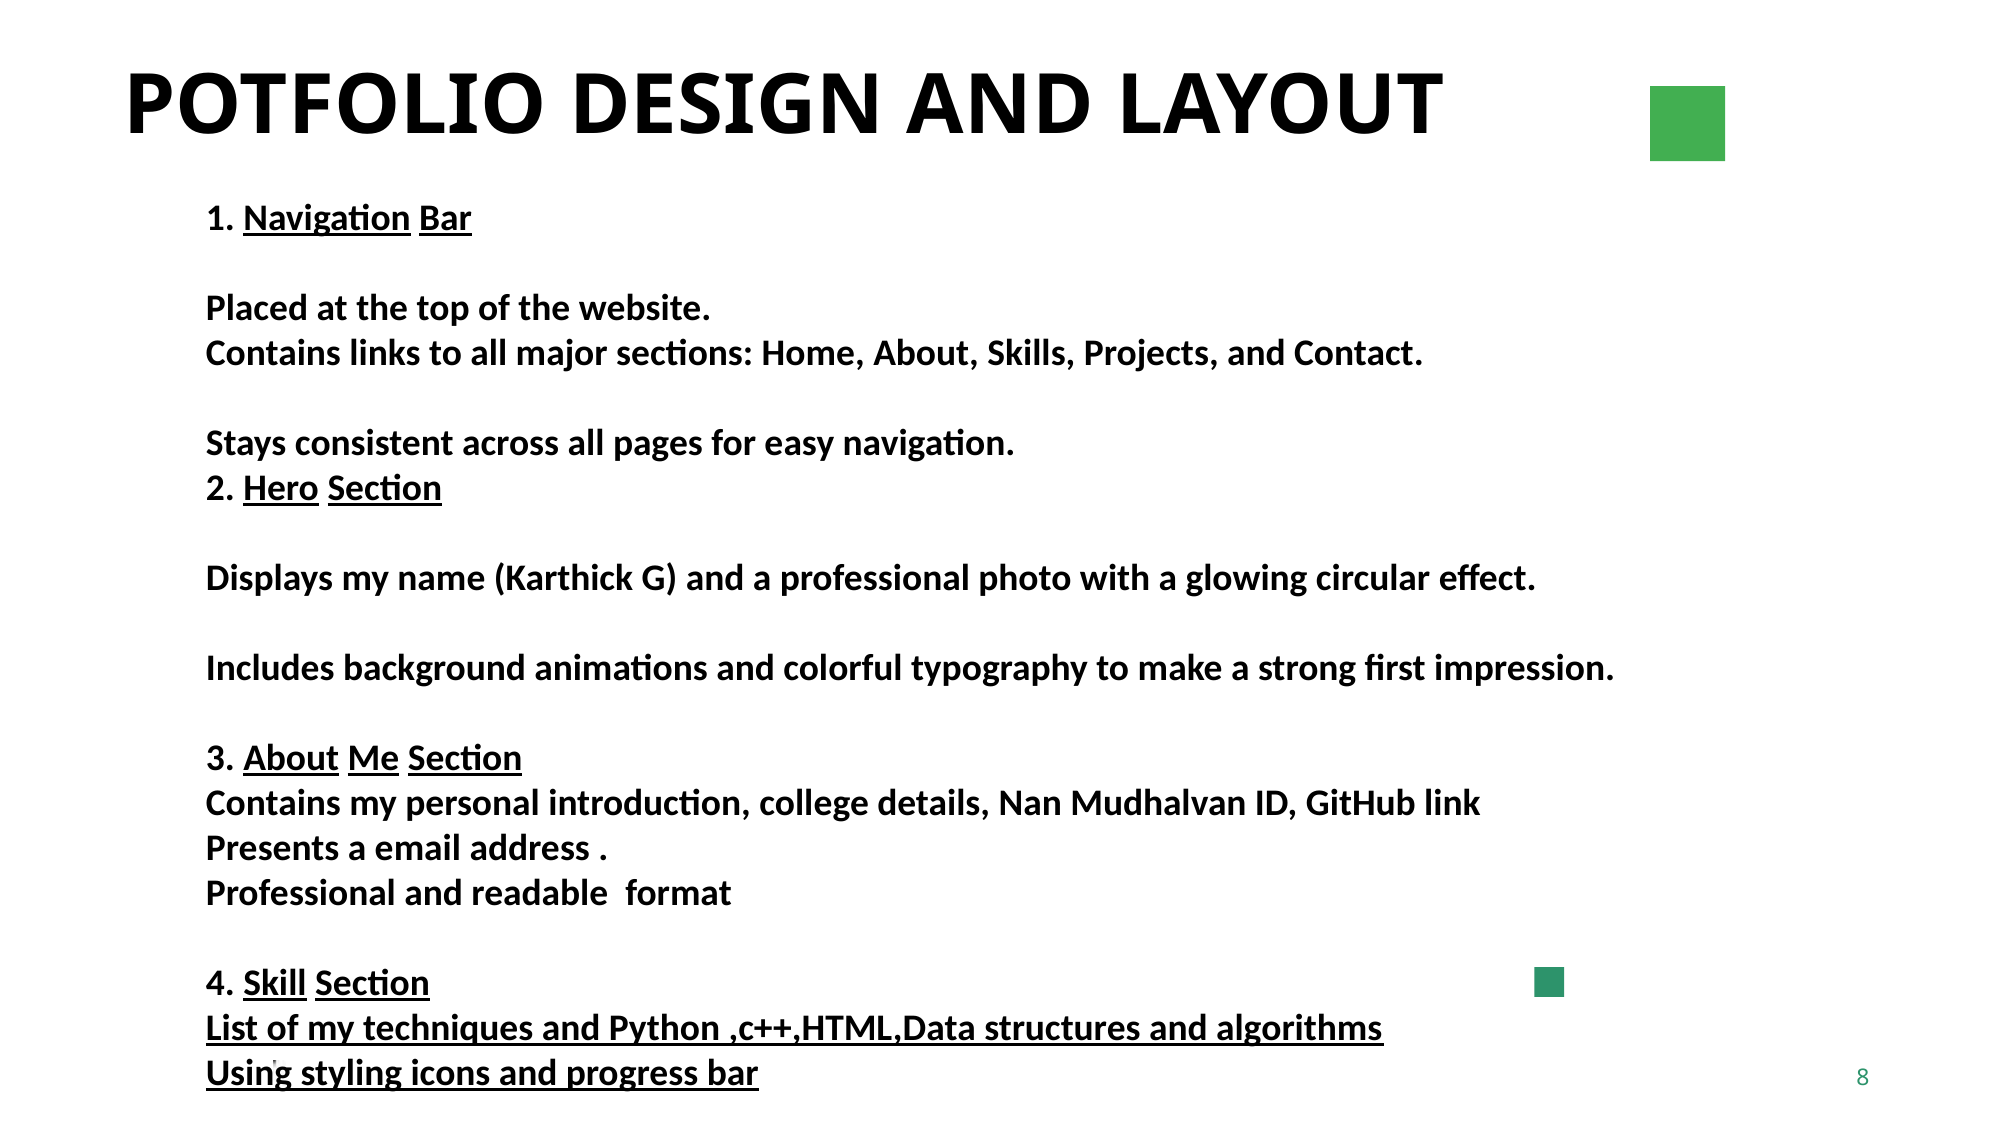

POTFOLIO DESIGN AND LAYOUT
1. Navigation Bar
Placed at the top of the website.
Contains links to all major sections: Home, About, Skills, Projects, and Contact.
Stays consistent across all pages for easy navigation.
2. Hero Section
Displays my name (Karthick G) and a professional photo with a glowing circular effect.
Includes background animations and colorful typography to make a strong first impression.
3. About Me Section
Contains my personal introduction, college details, Nan Mudhalvan ID, GitHub link
Presents a email address .
Professional and readable format
4. Skill Section
List of my techniques and Python ,c++,HTML,Data structures and algorithms
Using styling icons and progress bar